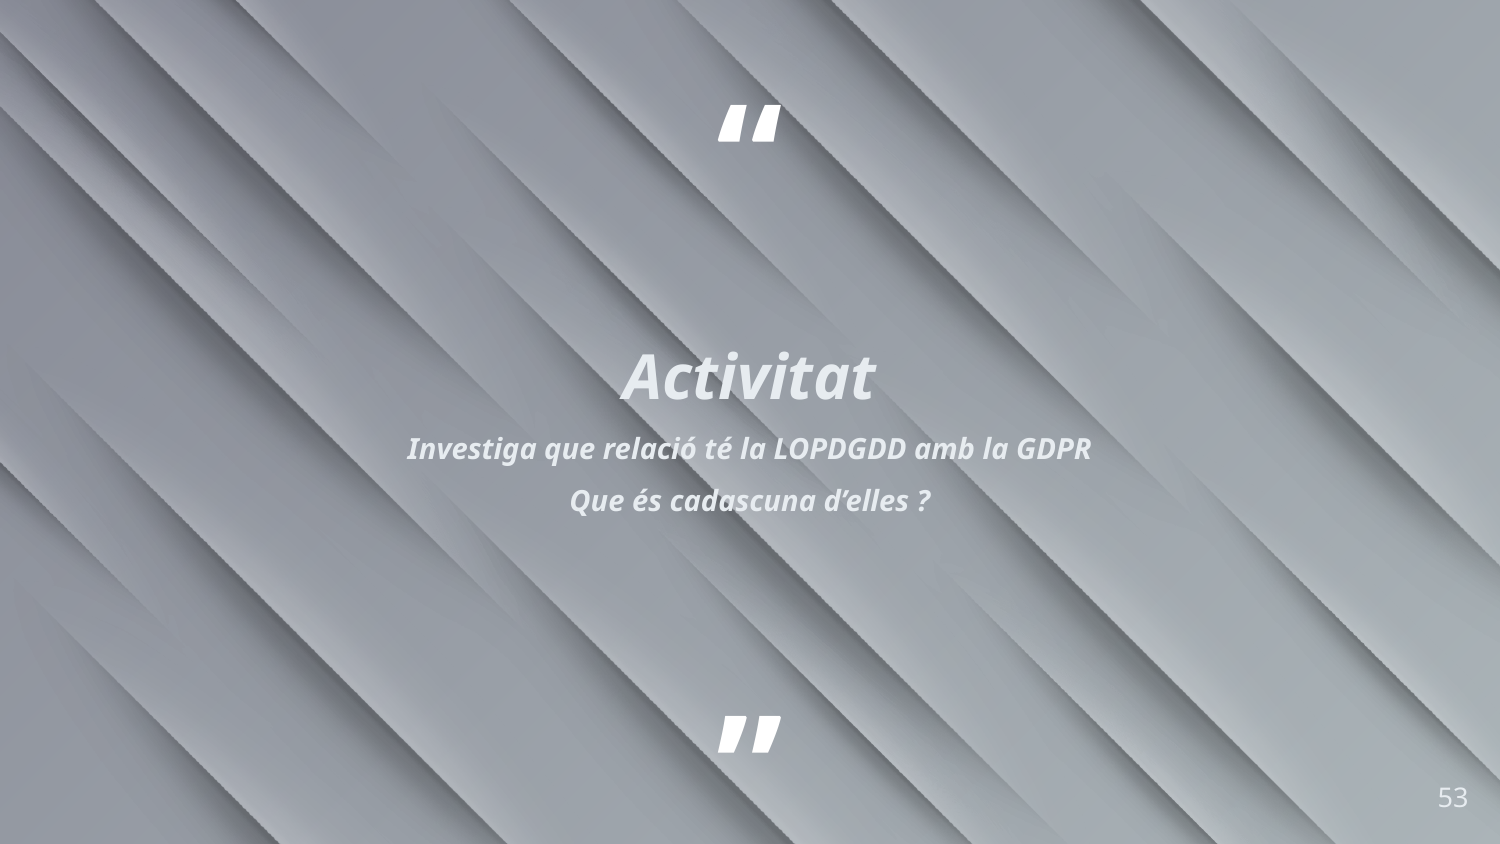

# Activitat
Investiga que relació té la LOPDGDD amb la GDPR
Que és cadascuna d’elles ?